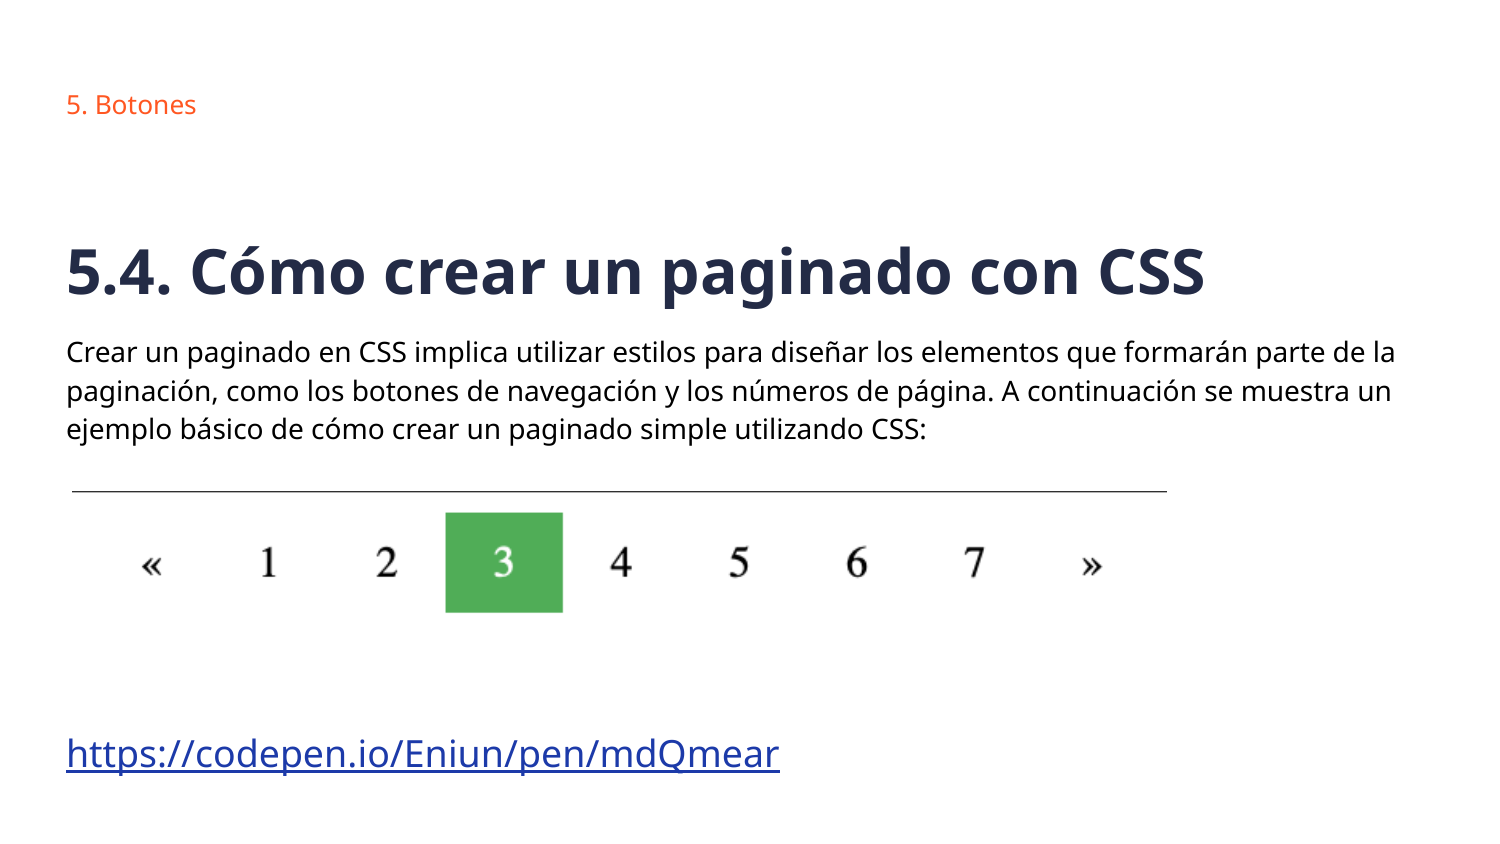

# 5. Botones
5.4. Cómo crear un paginado con CSS
Crear un paginado en CSS implica utilizar estilos para diseñar los elementos que formarán parte de la paginación, como los botones de navegación y los números de página. A continuación se muestra un ejemplo básico de cómo crear un paginado simple utilizando CSS:
https://codepen.io/Eniun/pen/mdQmear